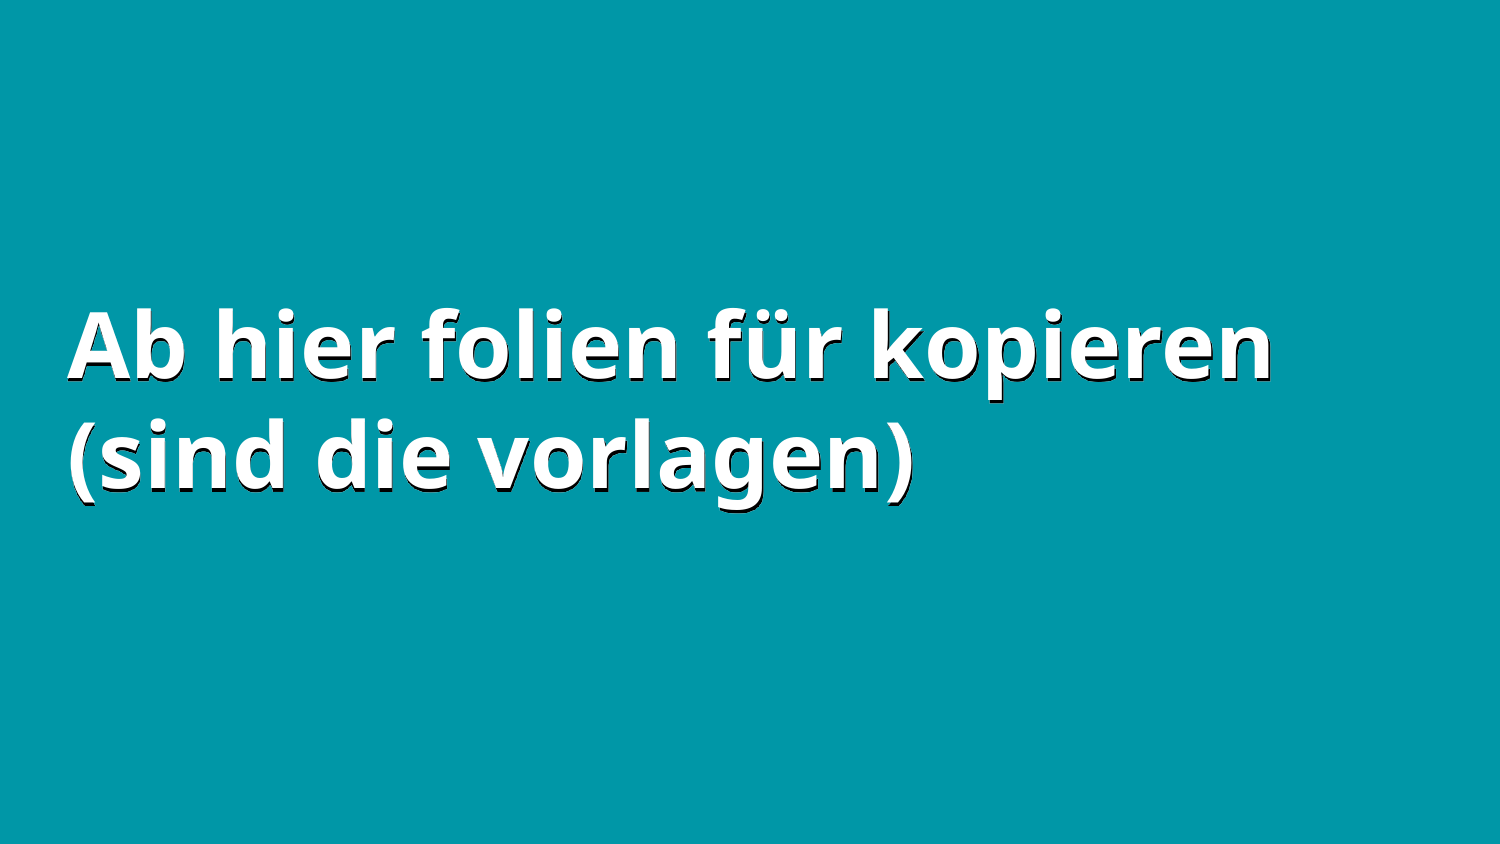

Ab hier folien für kopieren
(sind die vorlagen)